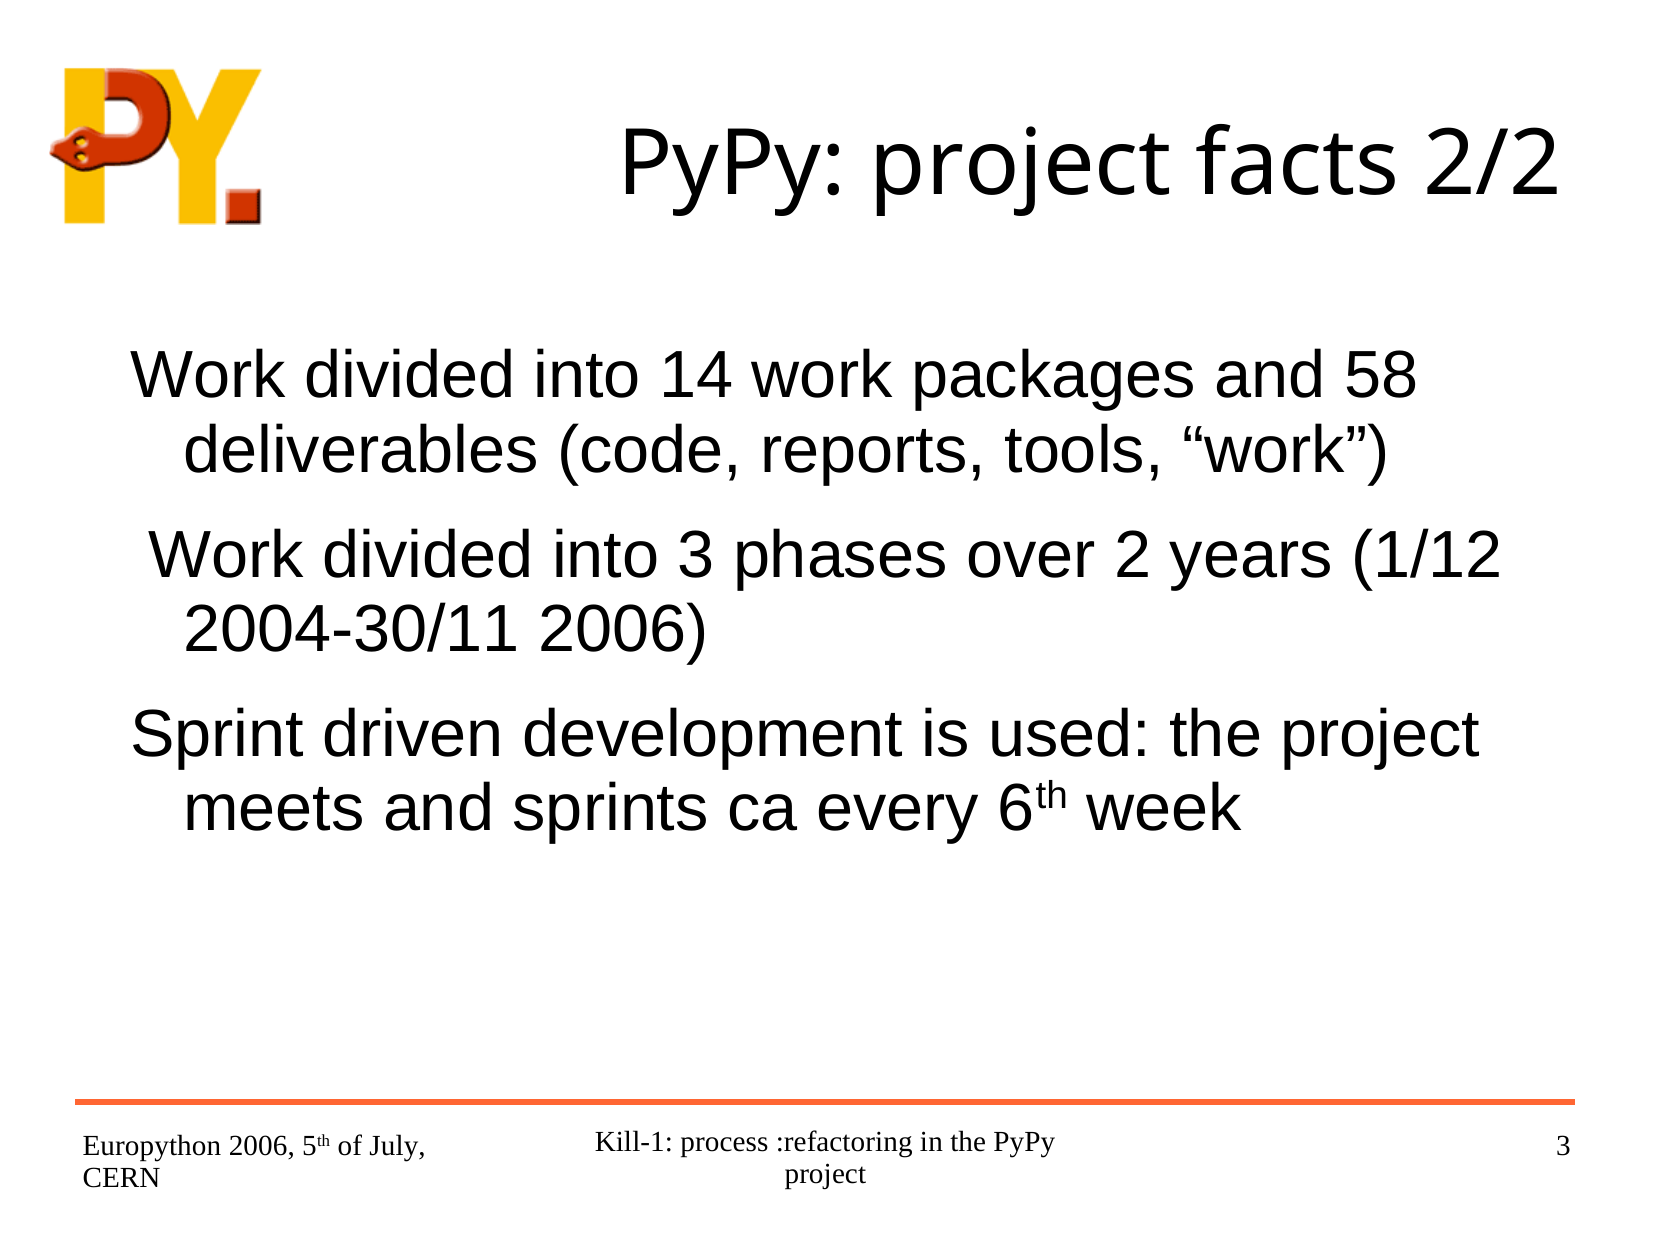

# PyPy: project facts 2/2
Work divided into 14 work packages and 58 deliverables (code, reports, tools, “work”)
 Work divided into 3 phases over 2 years (1/12 2004-30/11 2006)
Sprint driven development is used: the project meets and sprints ca every 6th week
PyPy: A Case Study of a F/OSS Community
Brussels, 2005-12-08
3